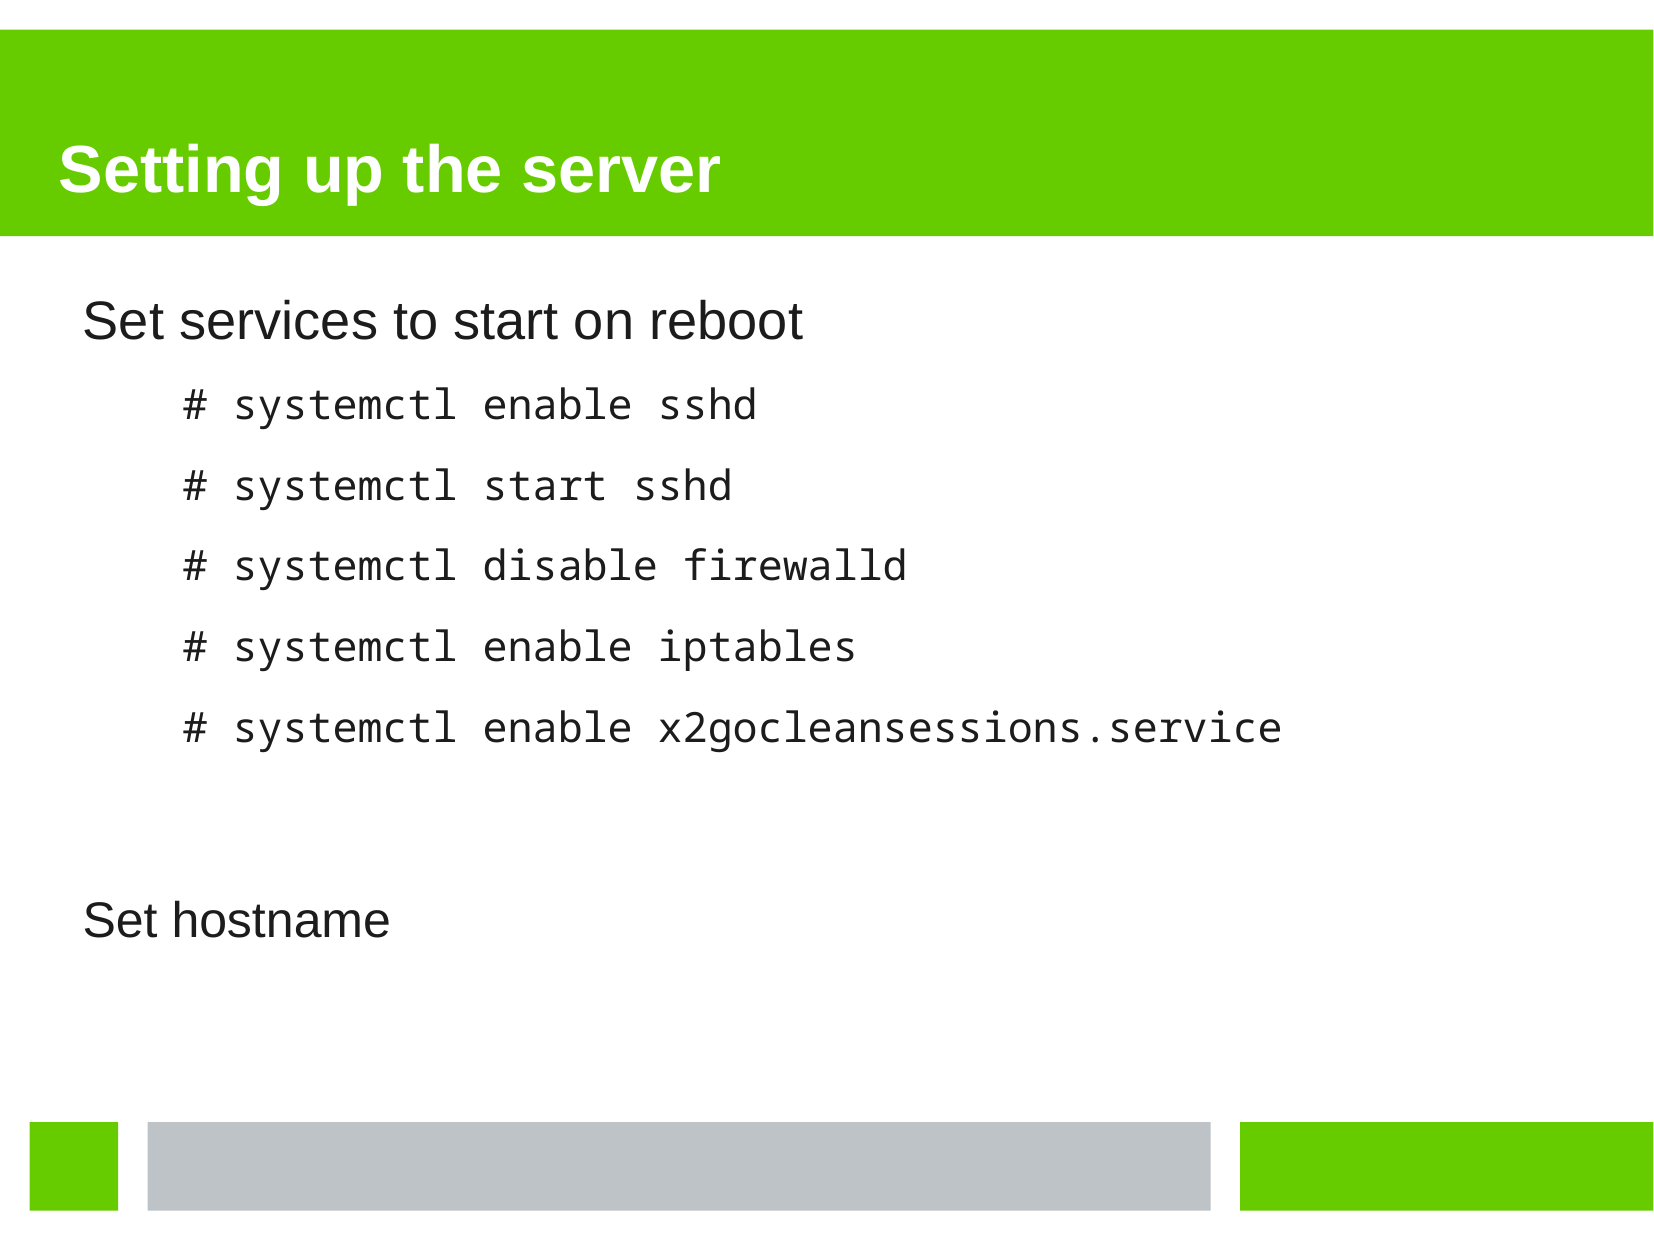

# Setting up the server
Set services to start on reboot
 # systemctl enable sshd
 # systemctl start sshd
 # systemctl disable firewalld
 # systemctl enable iptables
 # systemctl enable x2gocleansessions.service
Set hostname